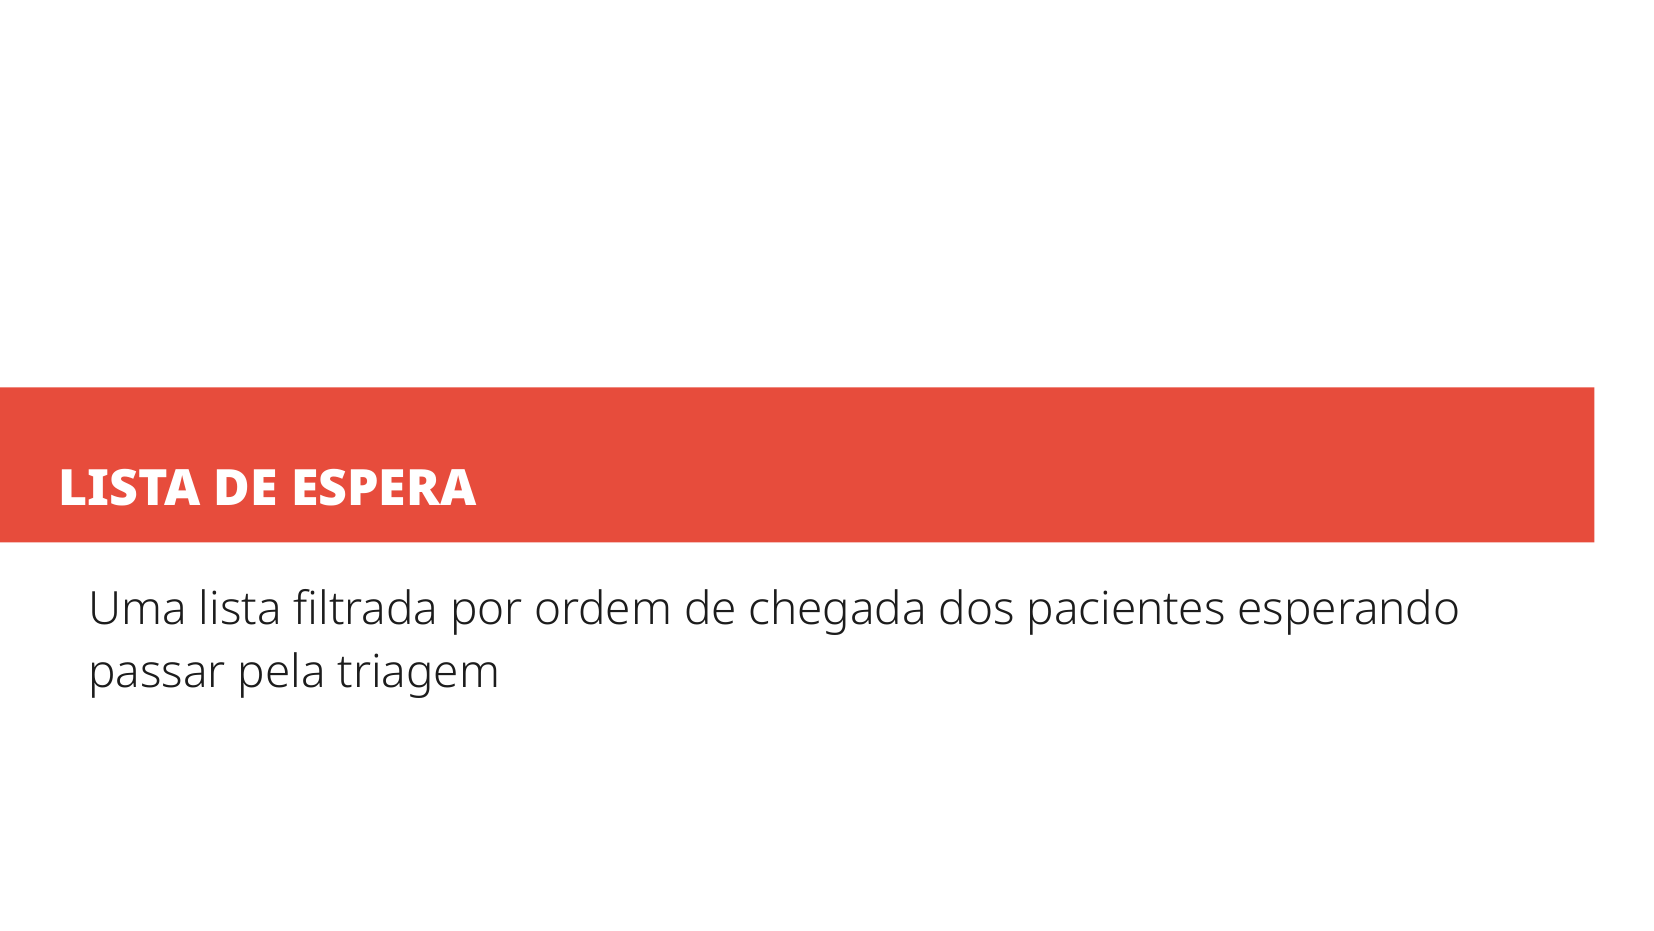

# LISTA DE ESPERA
Uma lista filtrada por ordem de chegada dos pacientes esperando passar pela triagem